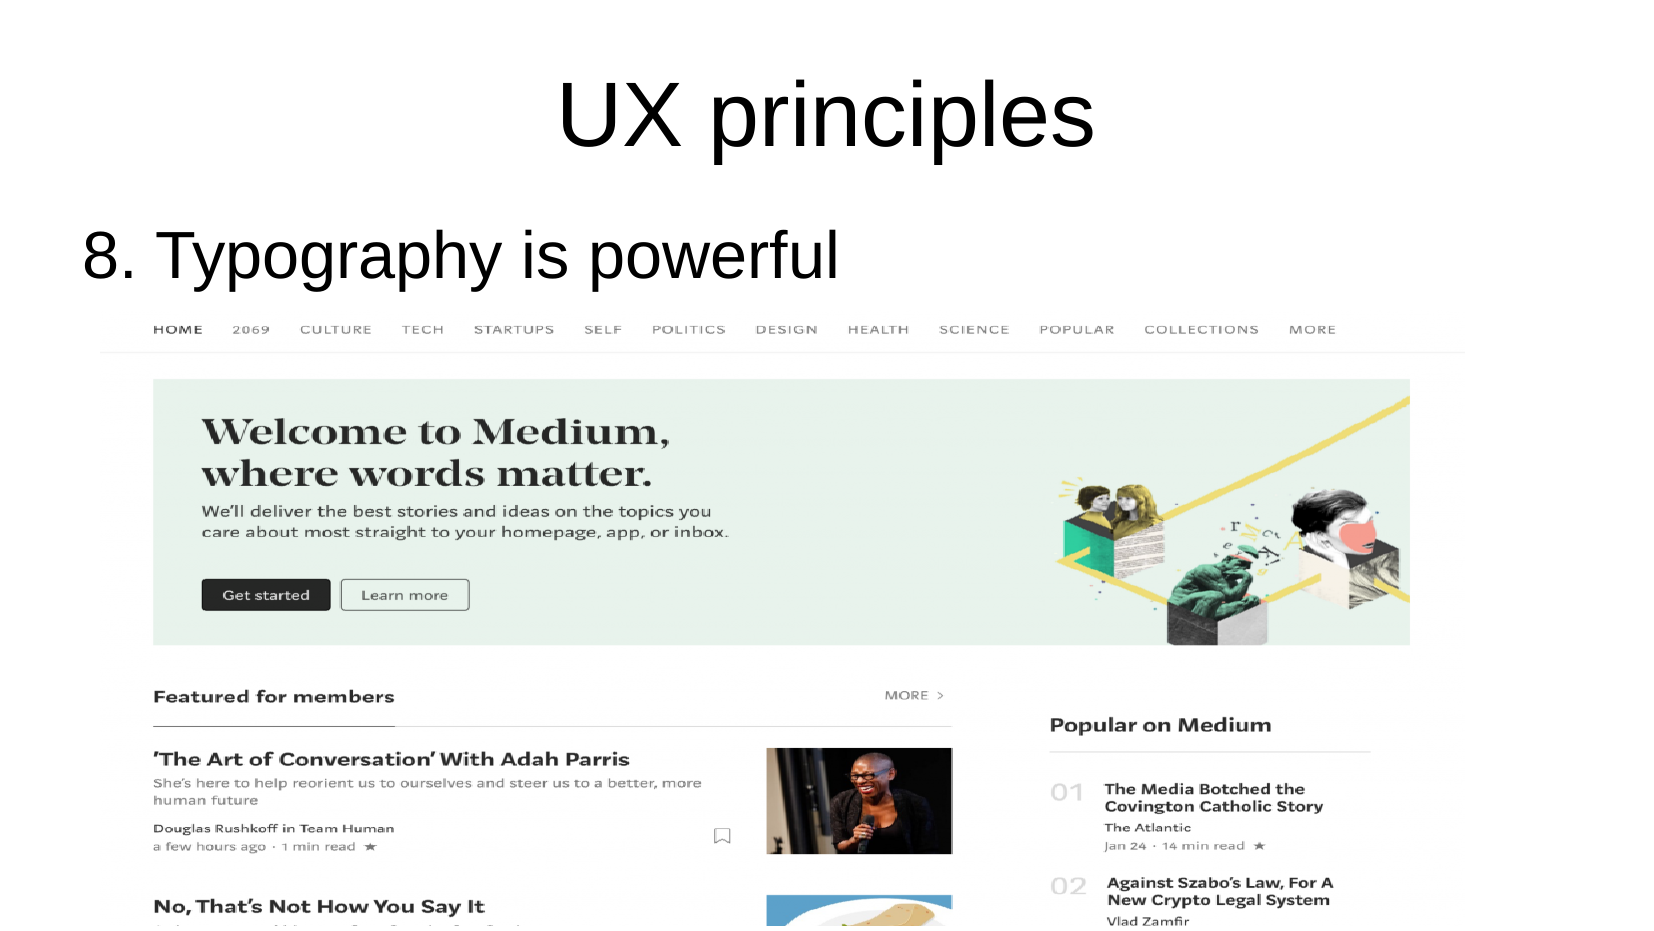

# UX principles
8. Typography is powerful